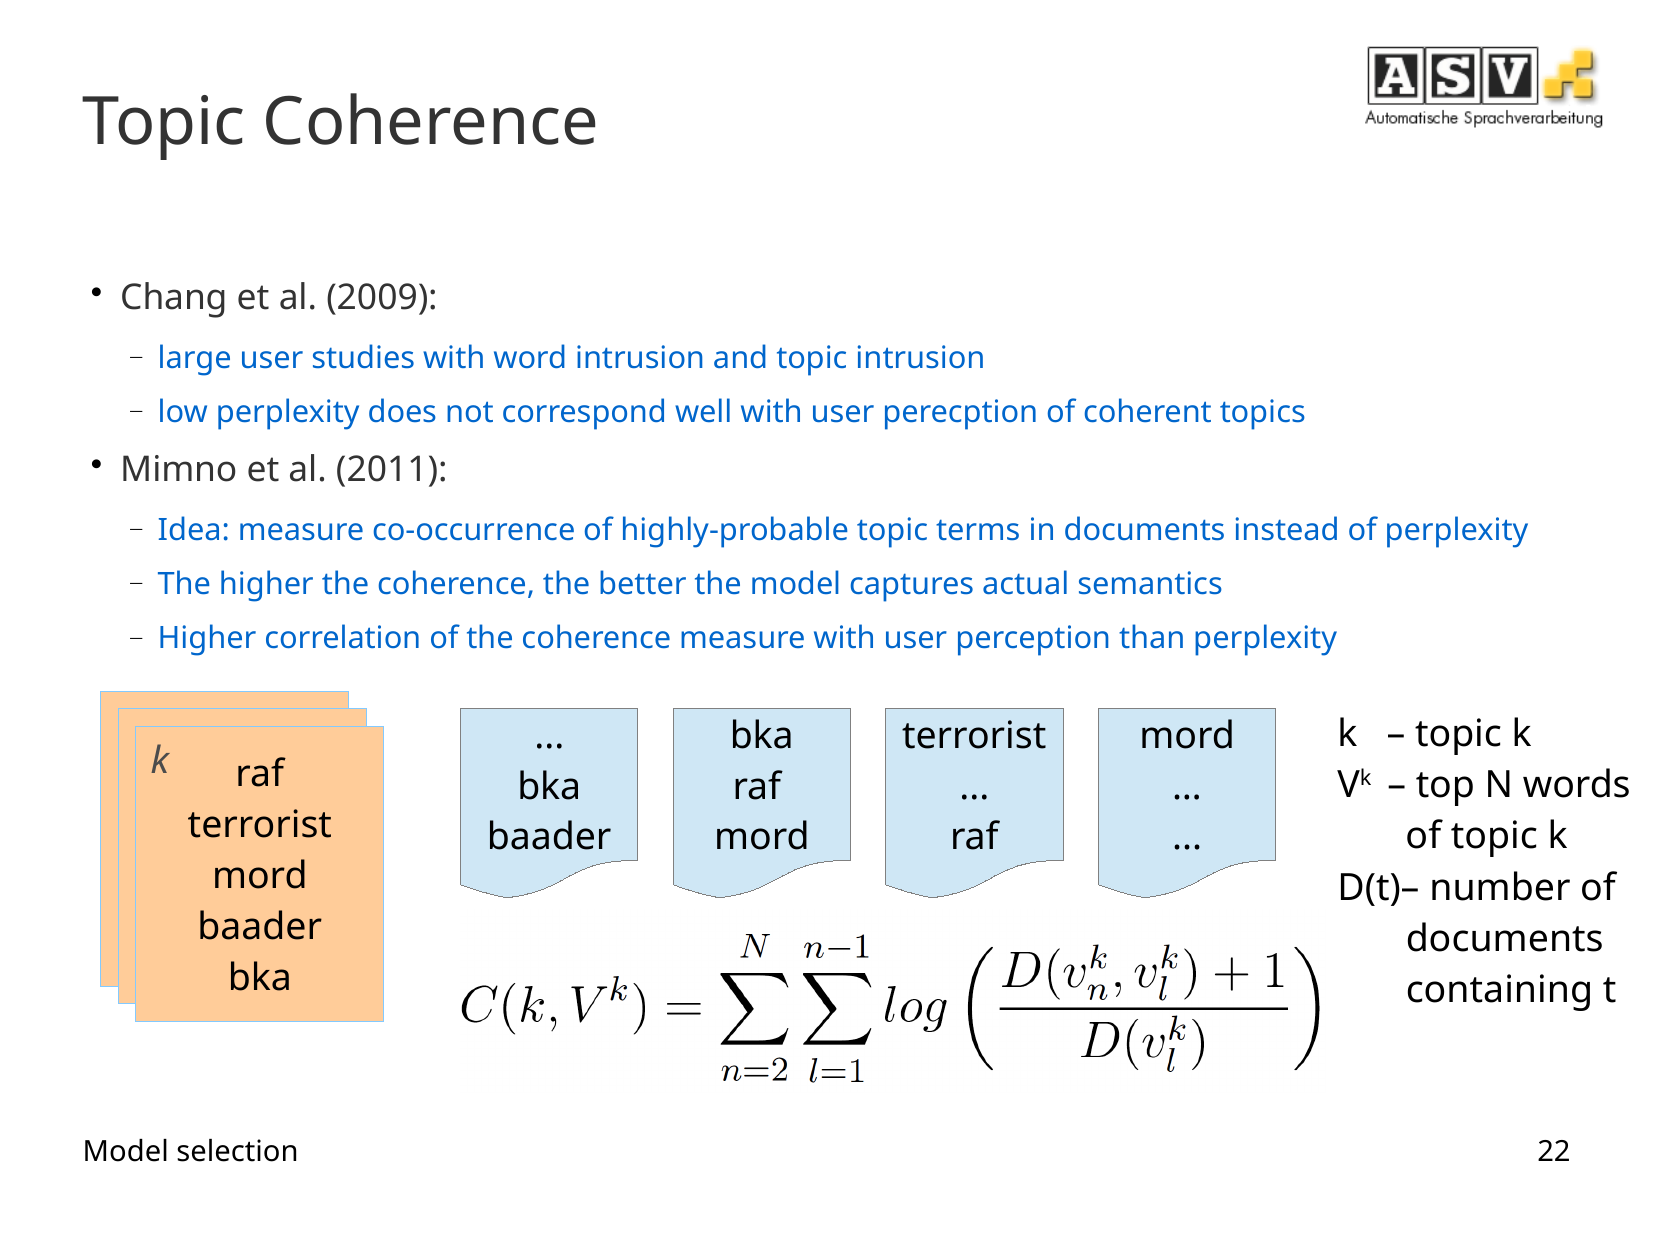

# Topic Coherence
Chang et al. (2009):
large user studies with word intrusion and topic intrusion
low perplexity does not correspond well with user perecption of coherent topics
Mimno et al. (2011):
Idea: measure co-occurrence of highly-probable topic terms in documents instead of perplexity
The higher the coherence, the better the model captures actual semantics
Higher correlation of the coherence measure with user perception than perplexity
raf
terrorist
mord
baader
bka
k – topic k
Vk – top N words
 of topic k
D(t)– number of
 documents
 containing t
raf
terrorist
mord
baader
bka
...
bka
baader
bka
raf
mord
terrorist
...
raf
mord
…
...
raf
terrorist
mord
baader
bka
k
Model selection
22